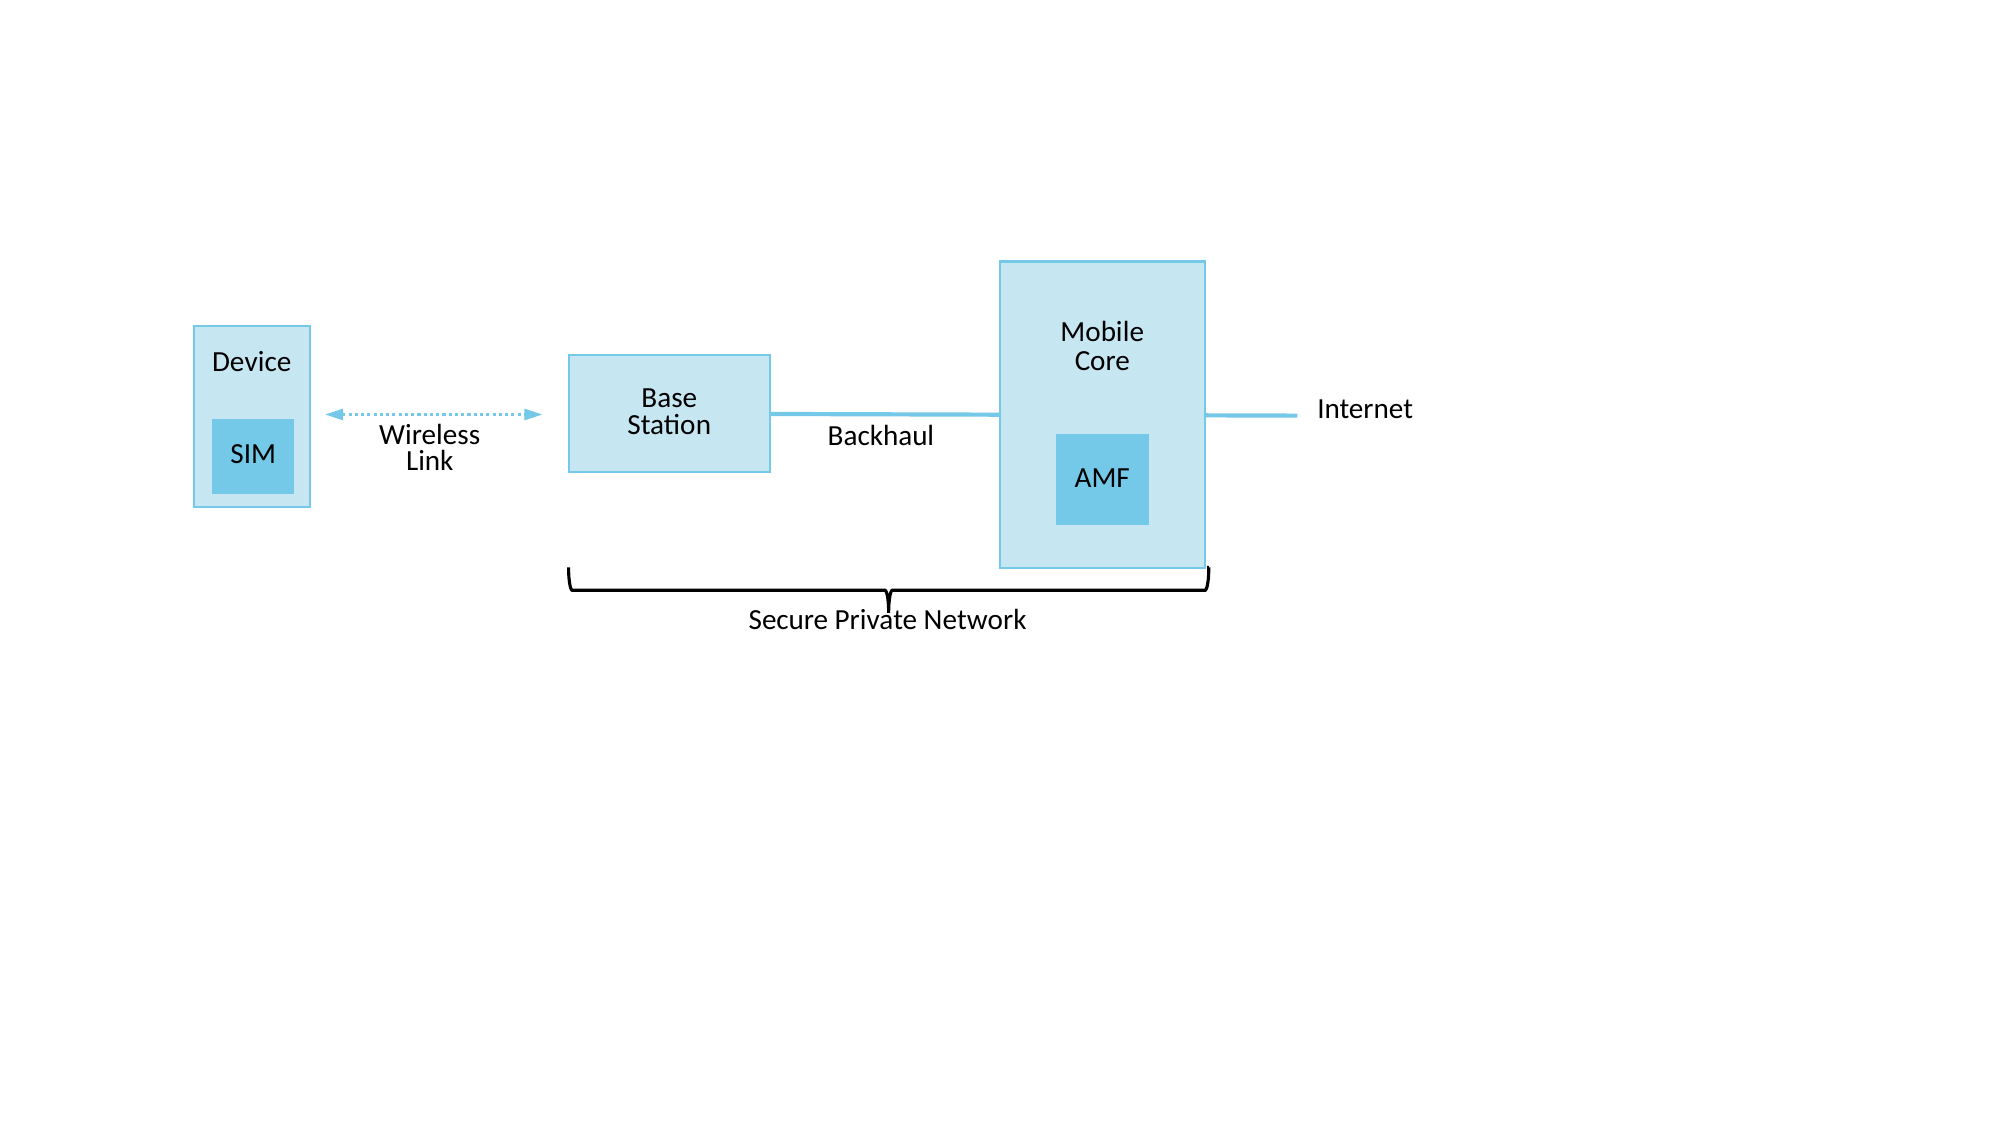

Mobile
Core
Device
Base
Station
Internet
Wireless
Link
Backhaul
SIM
AMF
Secure Private Network